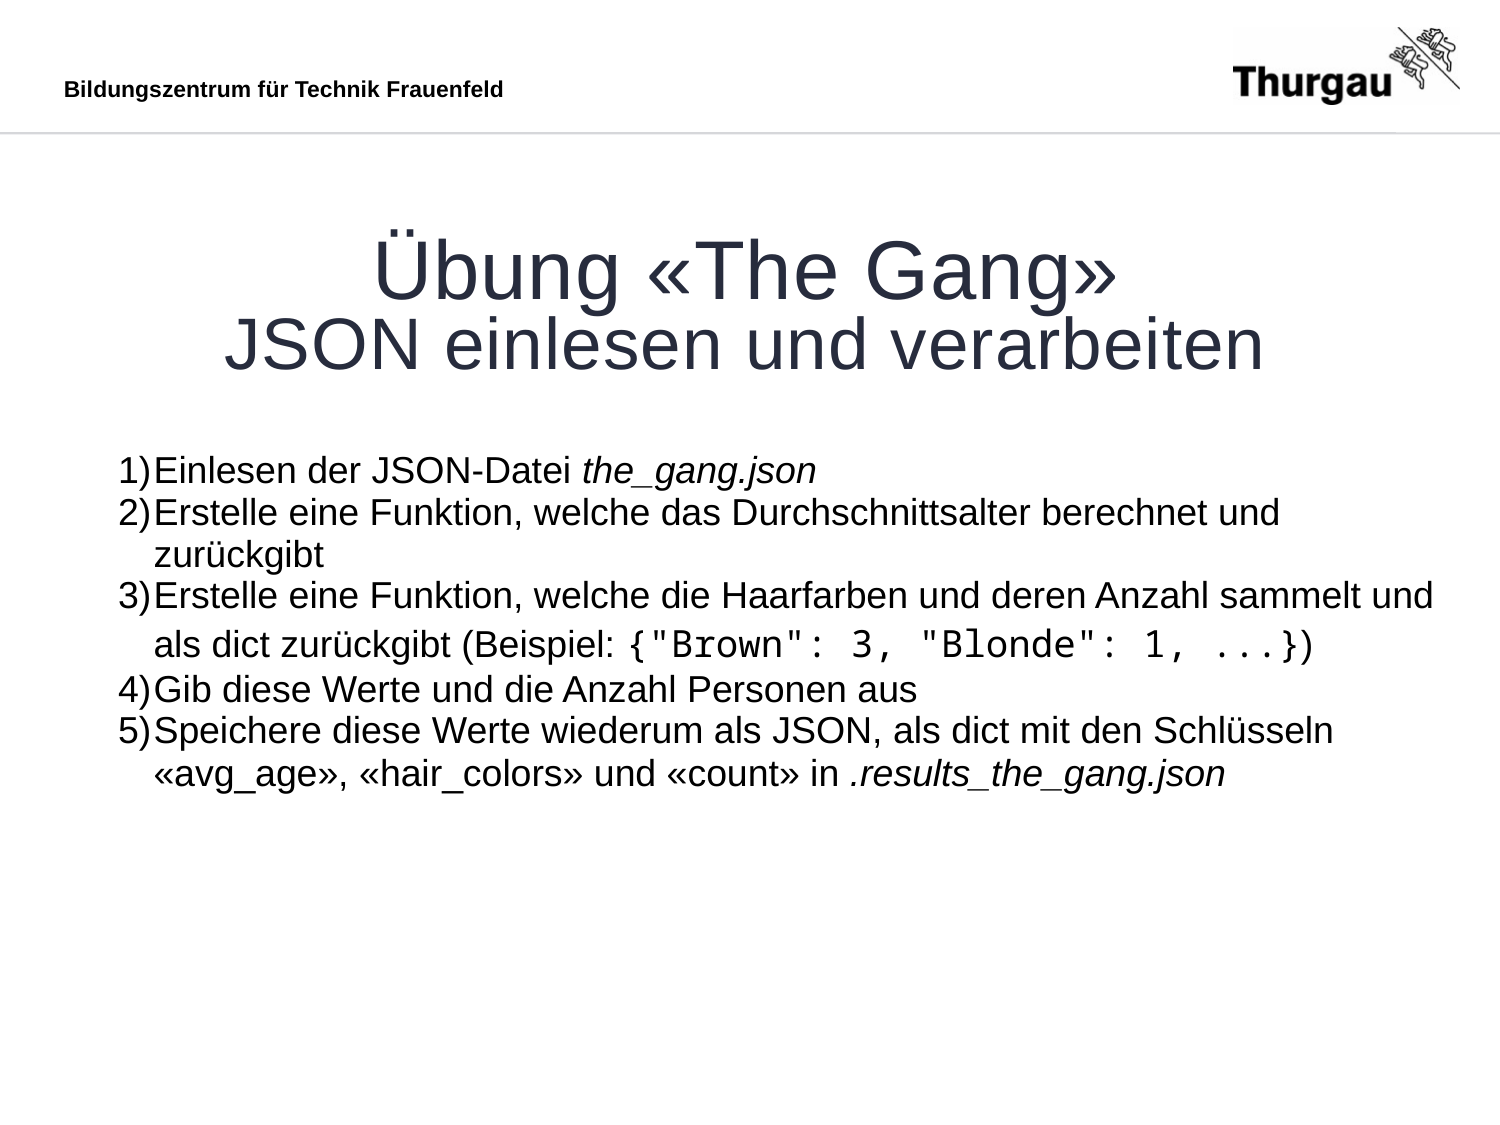

Bildungszentrum für Technik Frauenfeld
Übung «The Gang»
JSON einlesen und verarbeiten
Einlesen der JSON-Datei the_gang.json
Erstelle eine Funktion, welche das Durchschnittsalter berechnet und zurückgibt
Erstelle eine Funktion, welche die Haarfarben und deren Anzahl sammelt und als dict zurückgibt (Beispiel: {"Brown": 3, "Blonde": 1, ...})
Gib diese Werte und die Anzahl Personen aus
Speichere diese Werte wiederum als JSON, als dict mit den Schlüsseln «avg_age», «hair_colors» und «count» in .results_the_gang.json